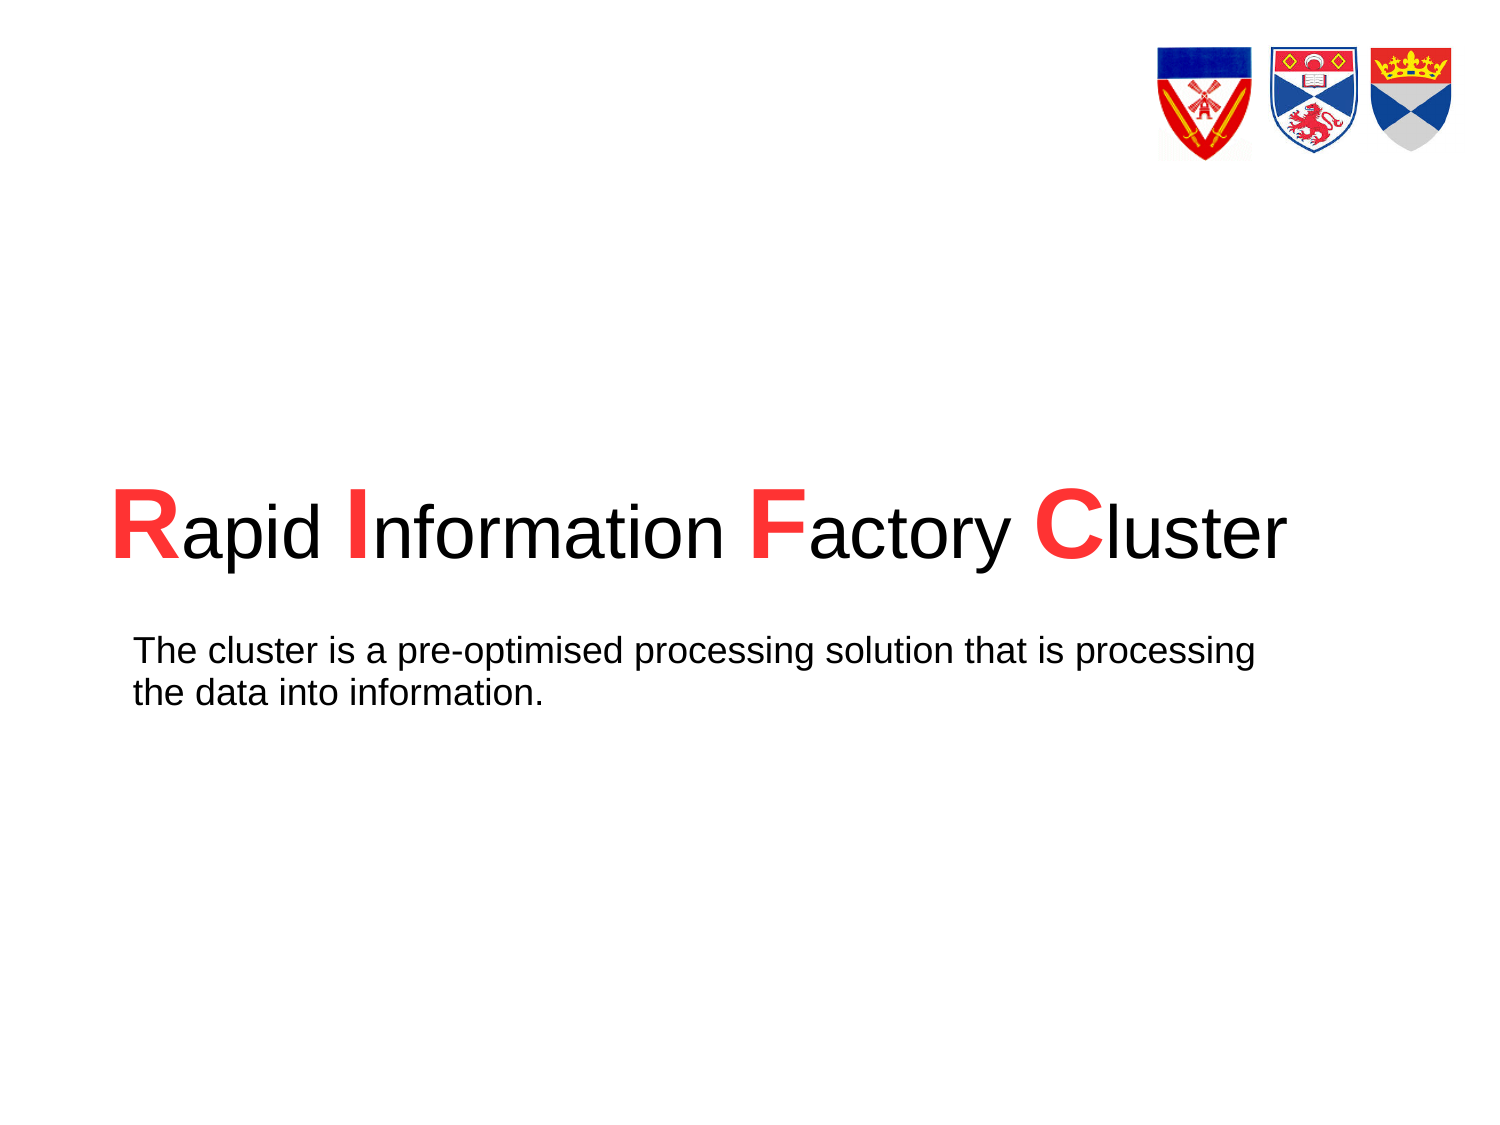

Rapid Information Factory Cluster
The cluster is a pre-optimised processing solution that is processing the data into information.